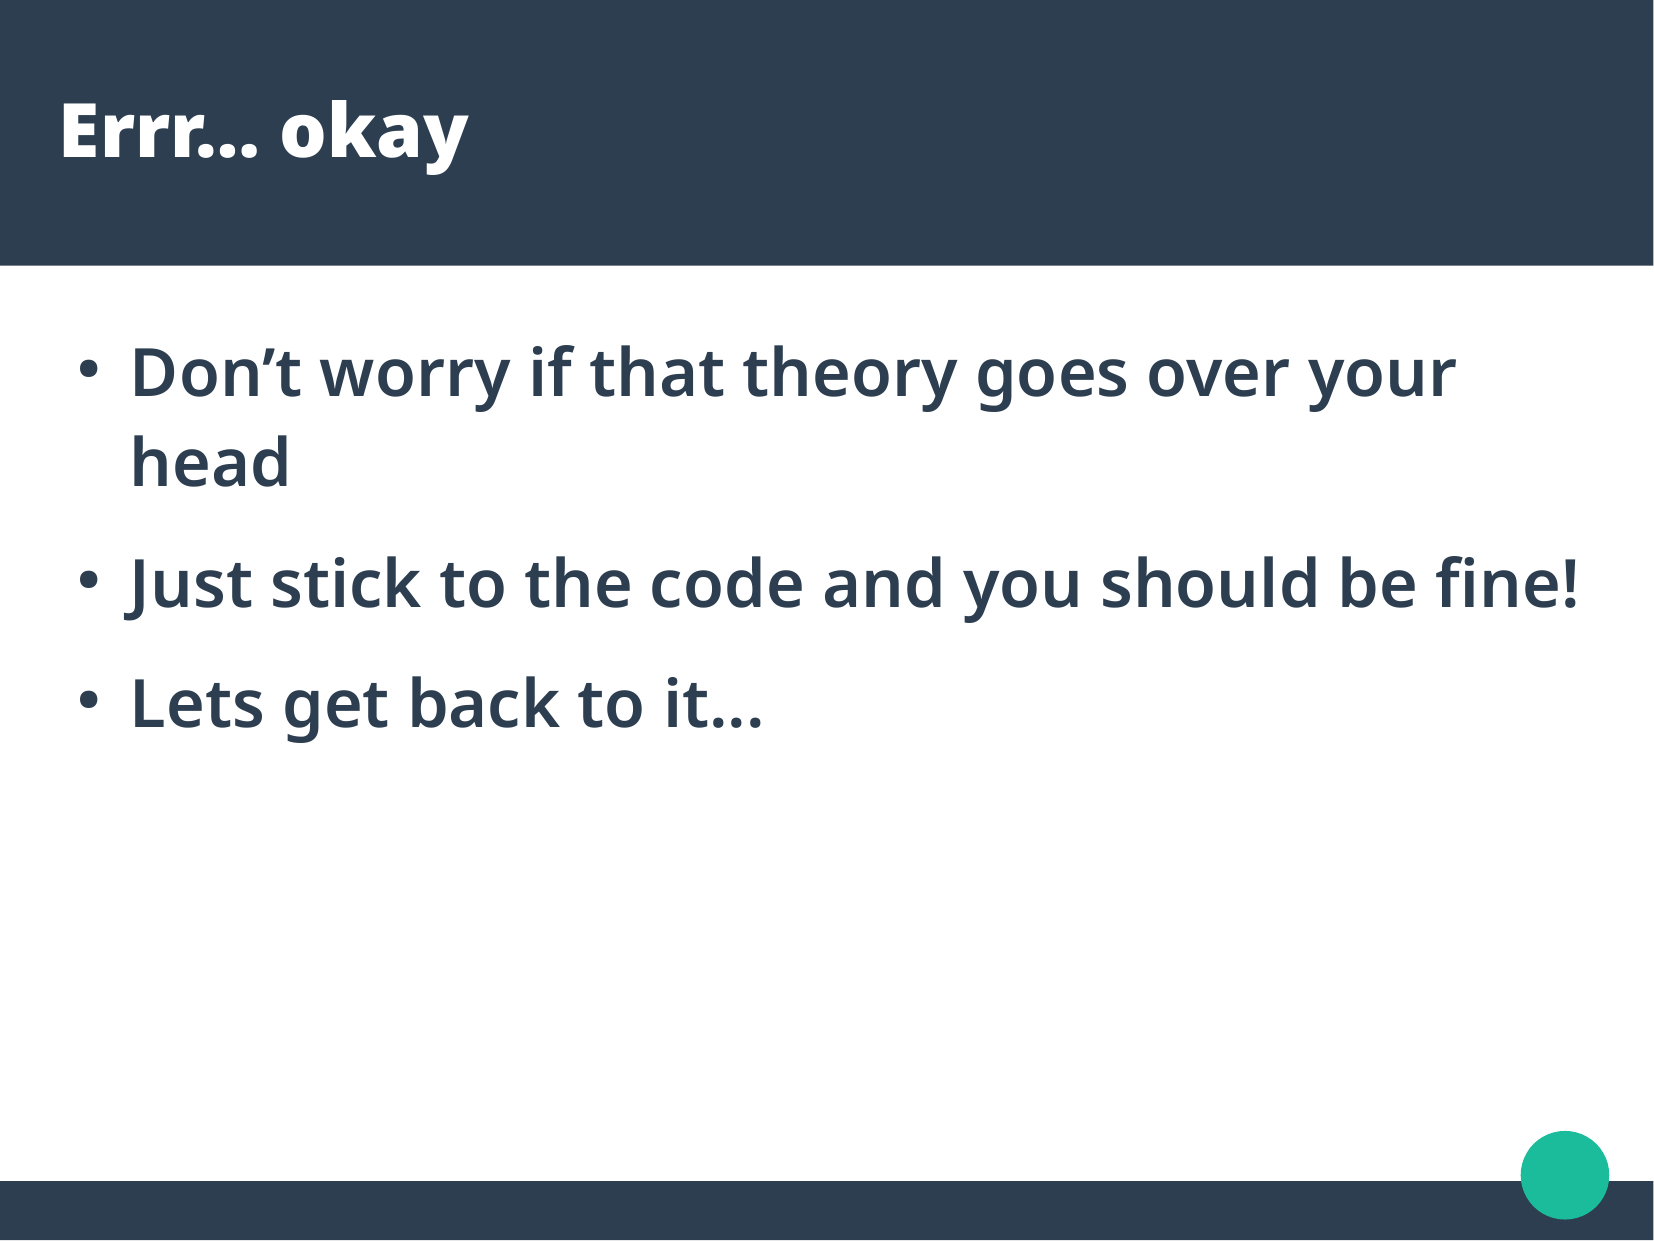

# Errr… okay
Don’t worry if that theory goes over your head
Just stick to the code and you should be fine!
Lets get back to it...